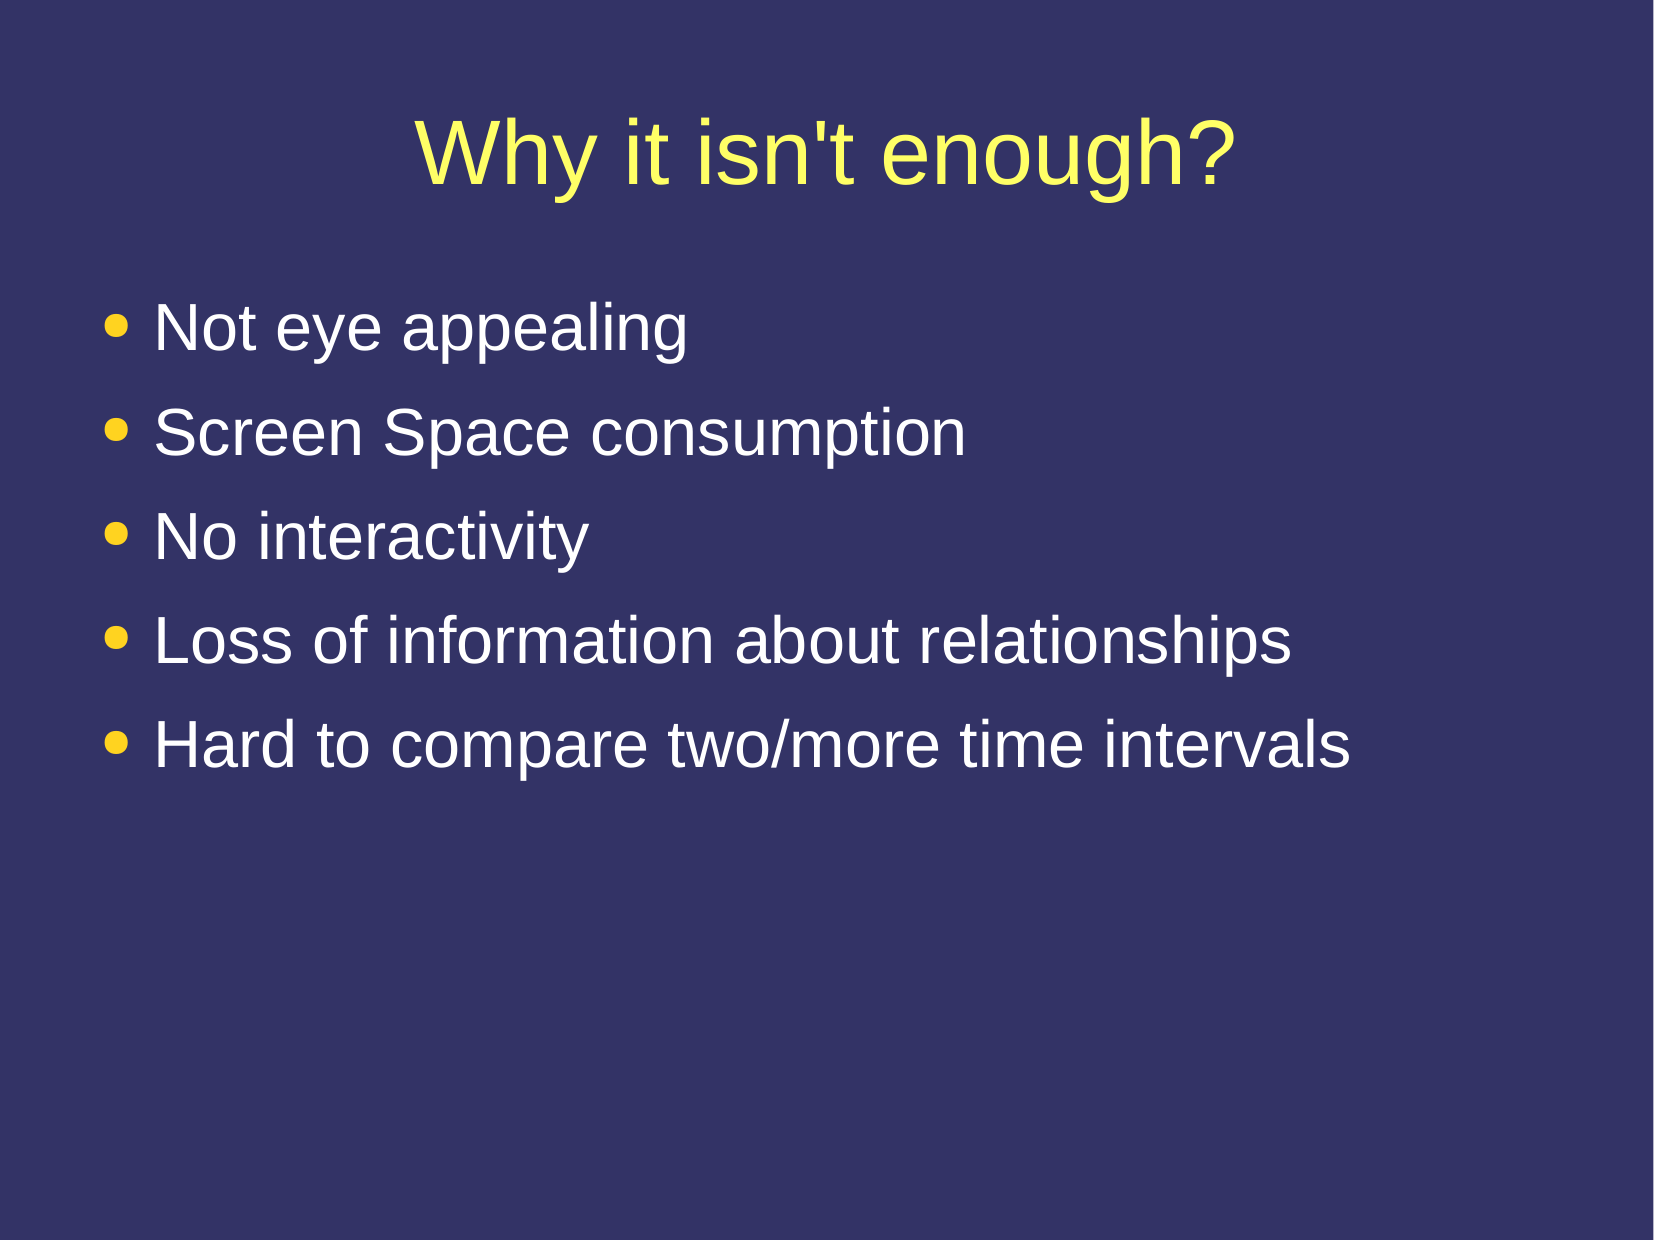

# Why it isn't enough?
Not eye appealing
Screen Space consumption
No interactivity
Loss of information about relationships
Hard to compare two/more time intervals